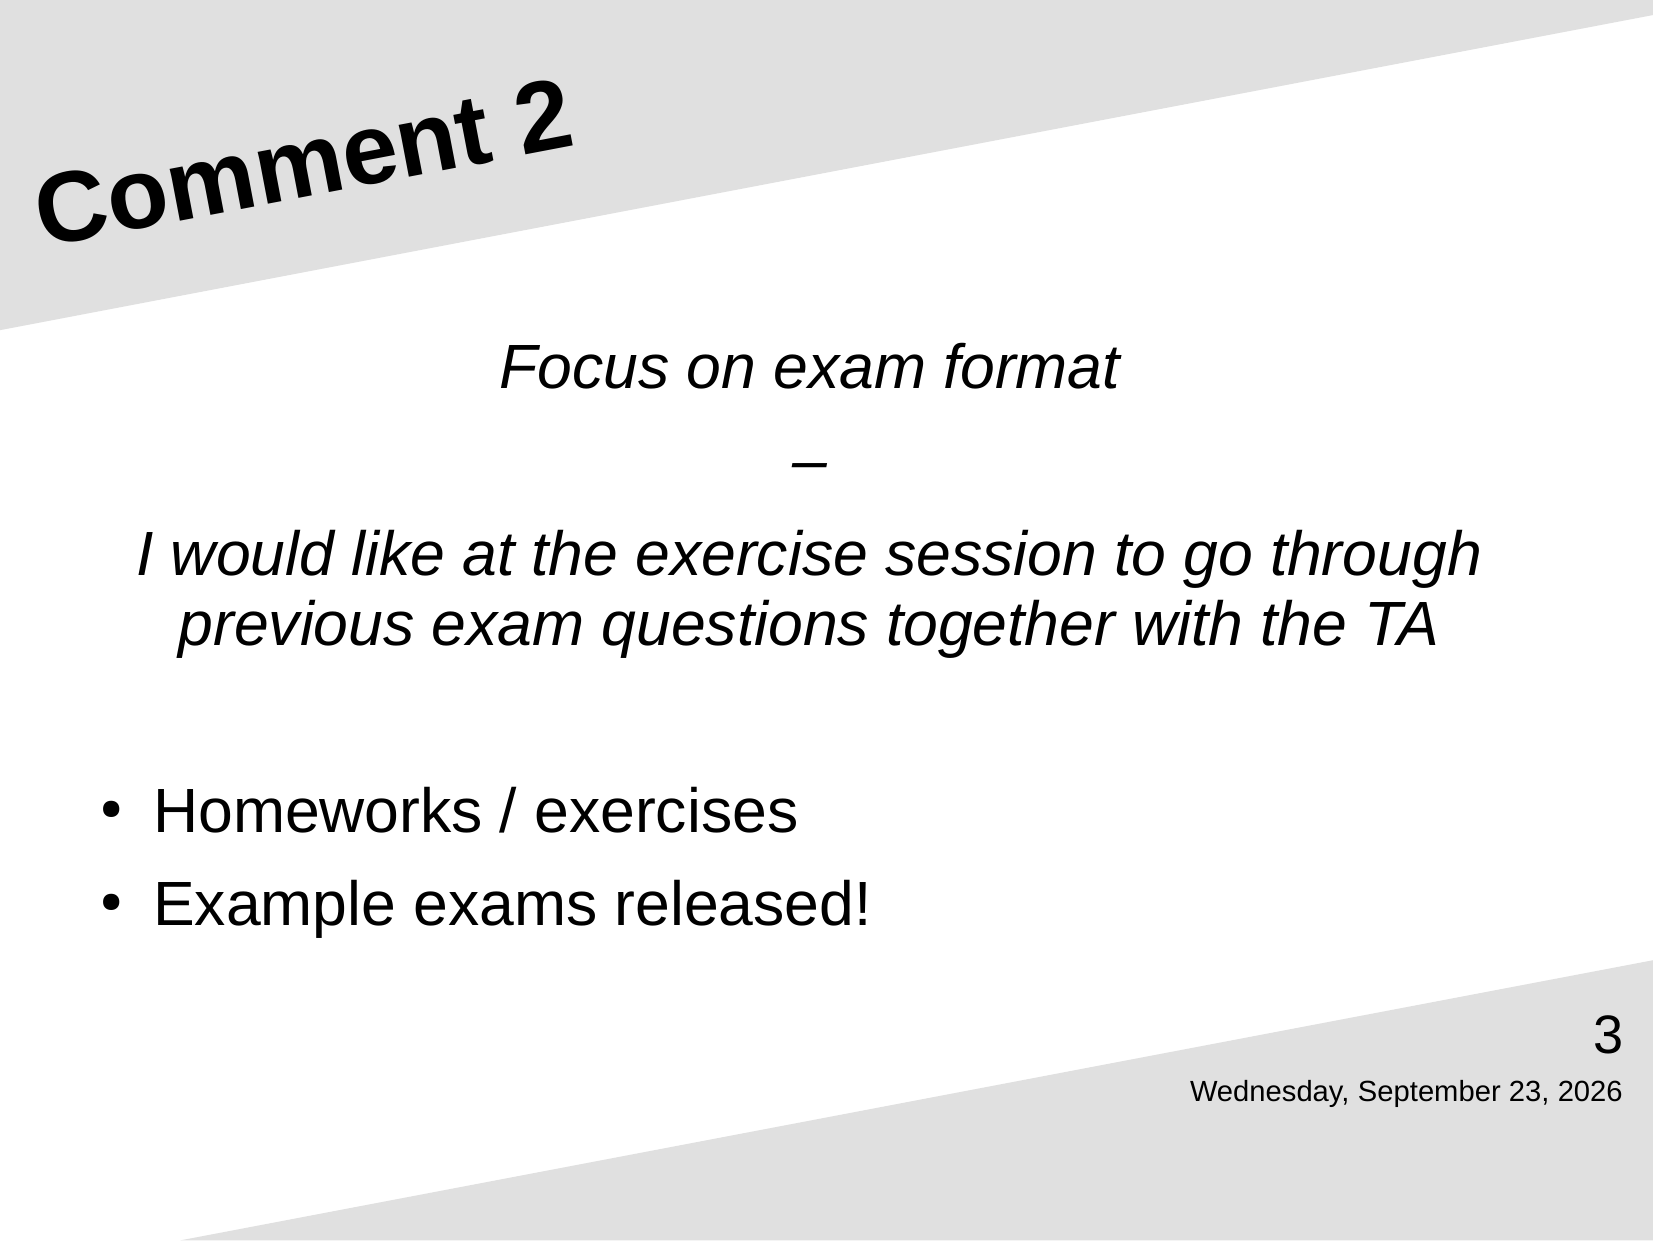

# Comment 2
Focus on exam format
–
I would like at the exercise session to go through previous exam questions together with the TA
Homeworks / exercises
Example exams released!
3